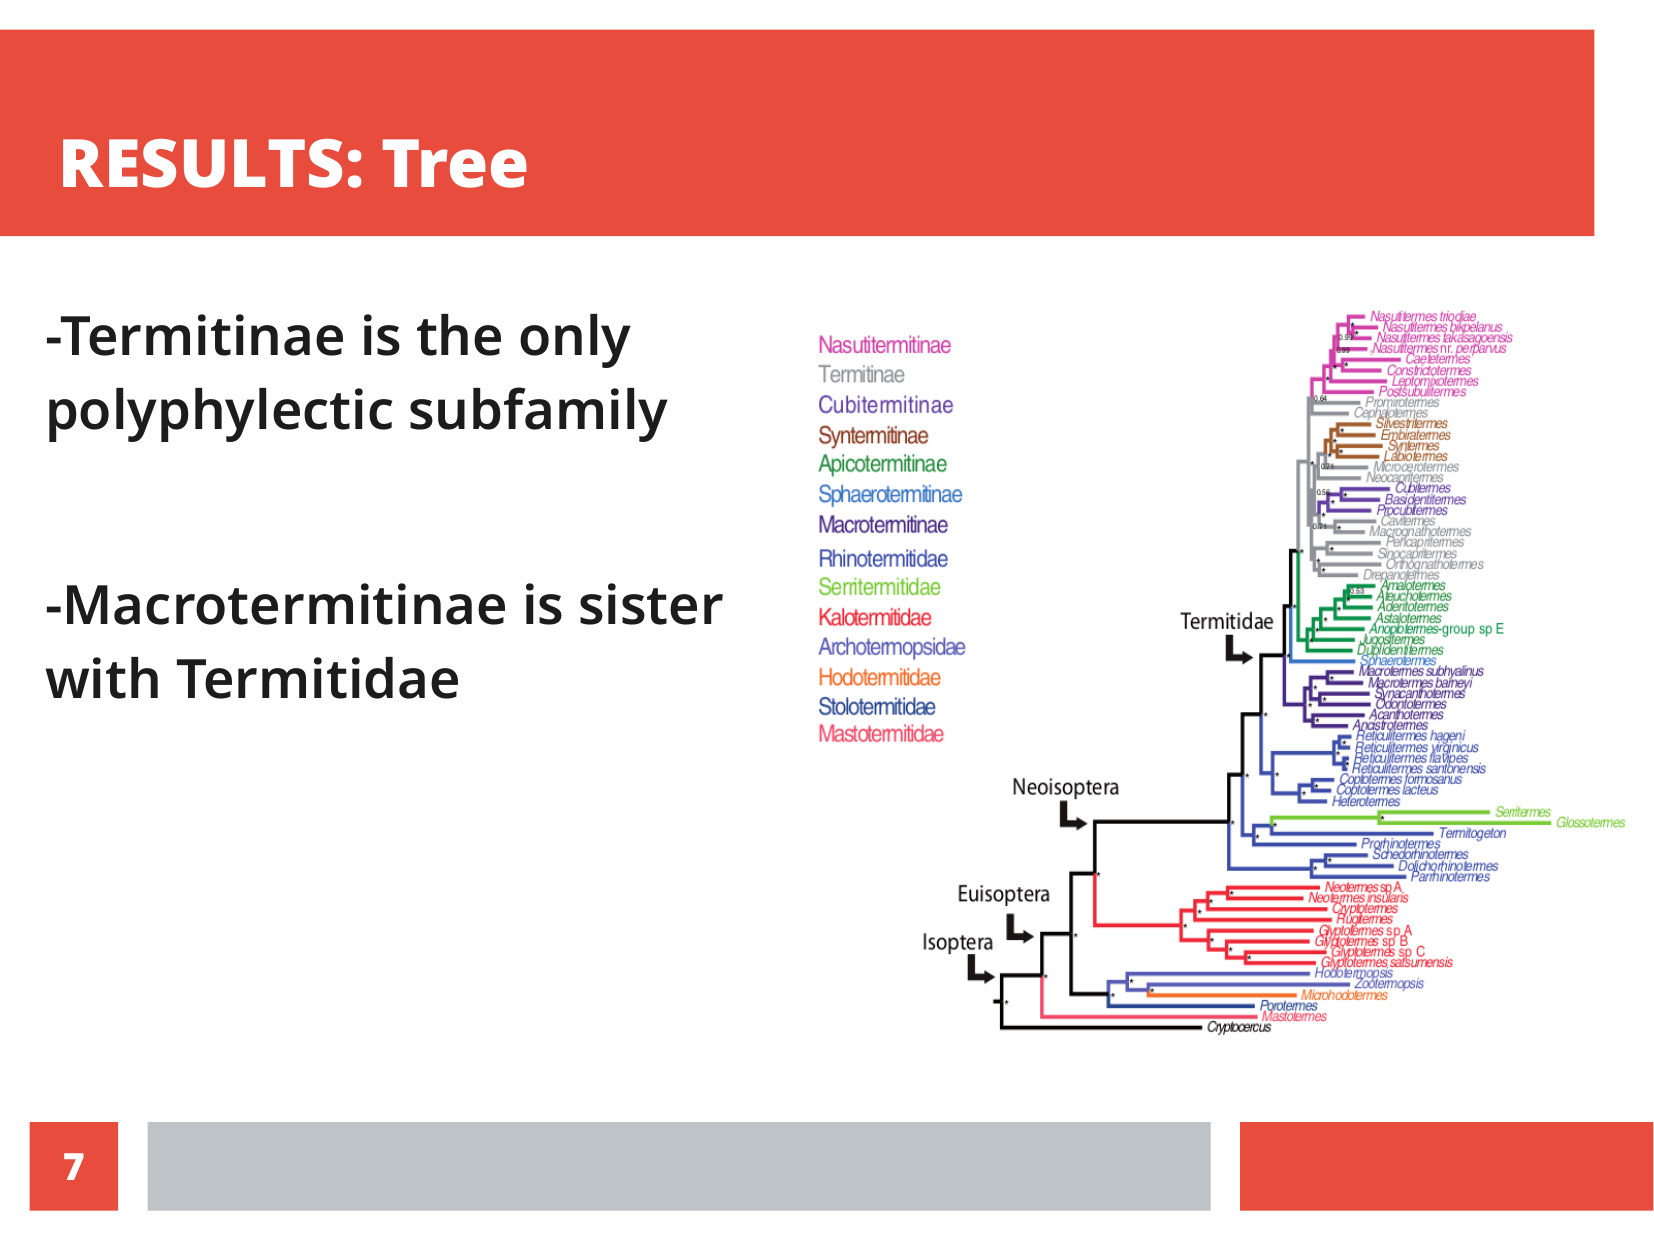

# RESULTS: Tree
-Termitinae is the only polyphylectic subfamily
-Macrotermitinae is sister with Termitidae
7